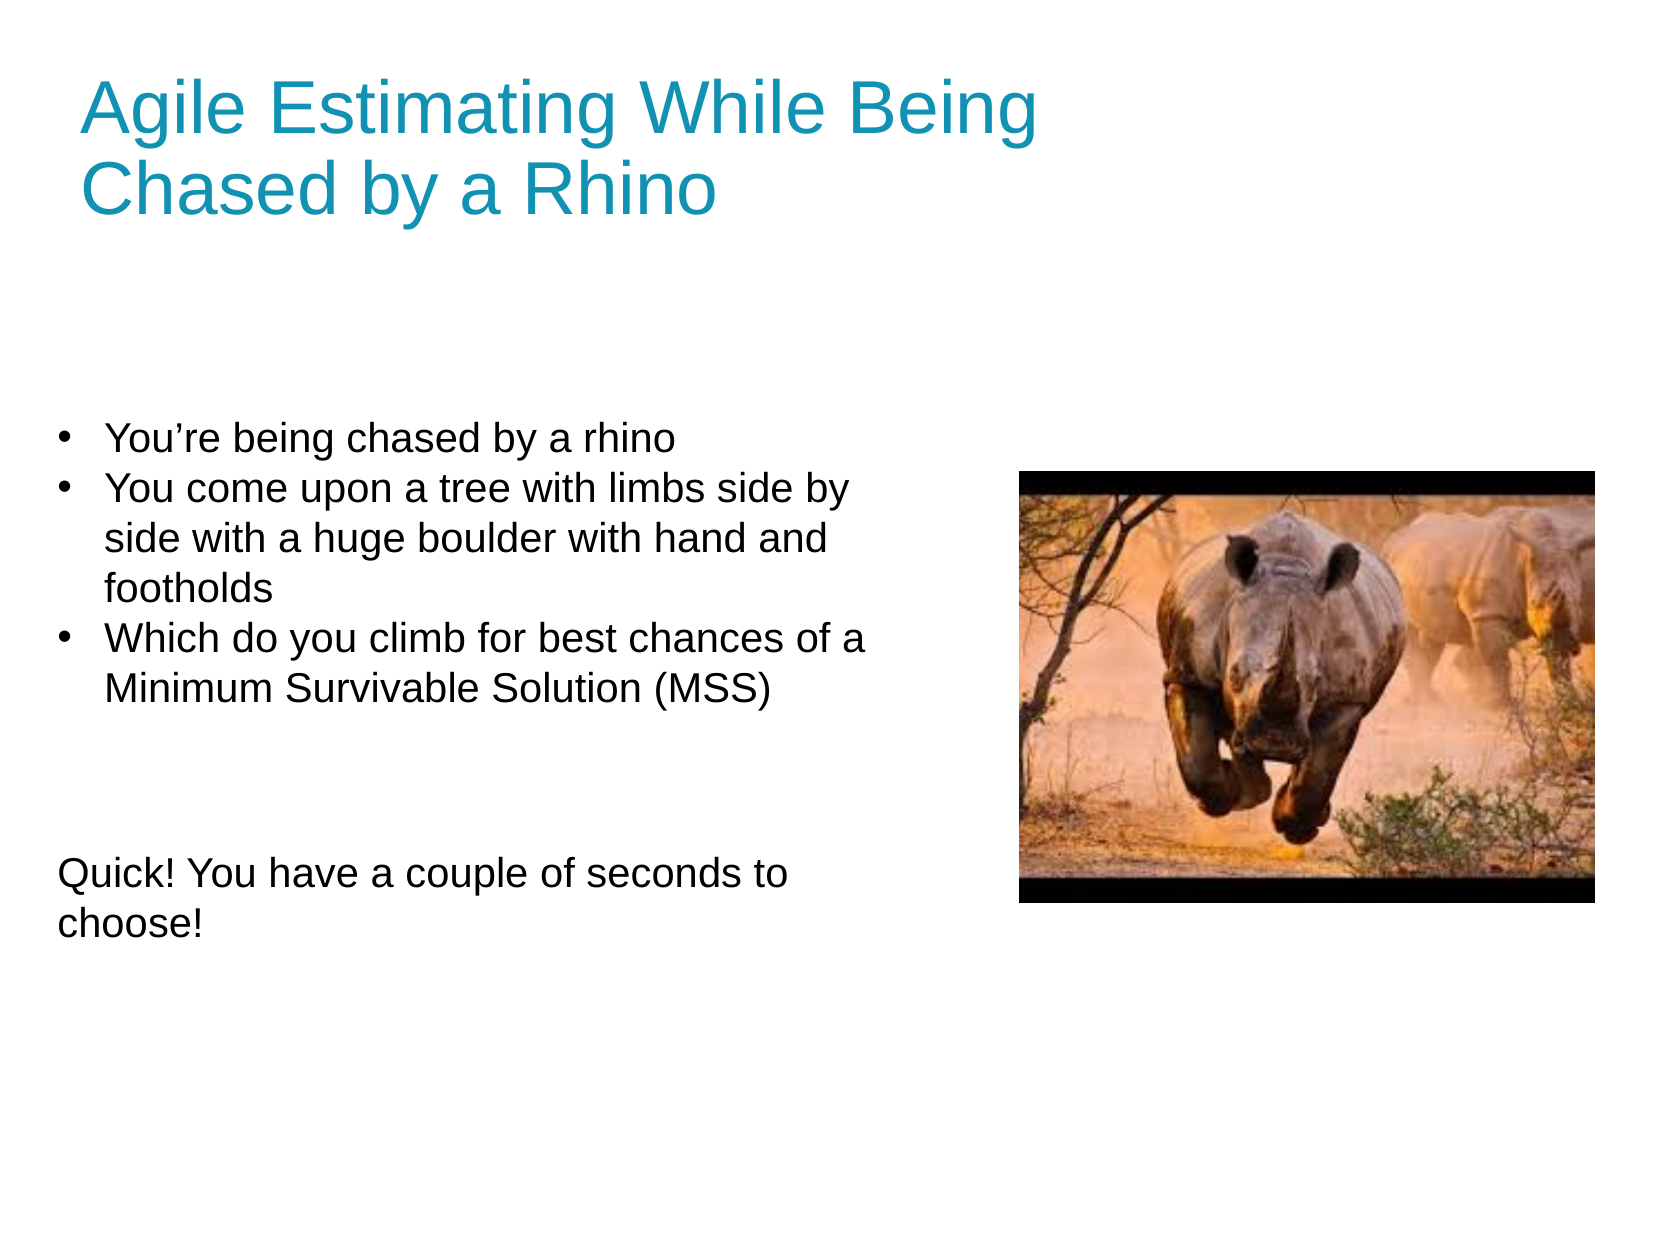

Agile Estimating While Being Chased by a Rhino
You’re being chased by a rhino
You come upon a tree with limbs side by side with a huge boulder with hand and footholds
Which do you climb for best chances of a Minimum Survivable Solution (MSS)
Quick! You have a couple of seconds to choose!